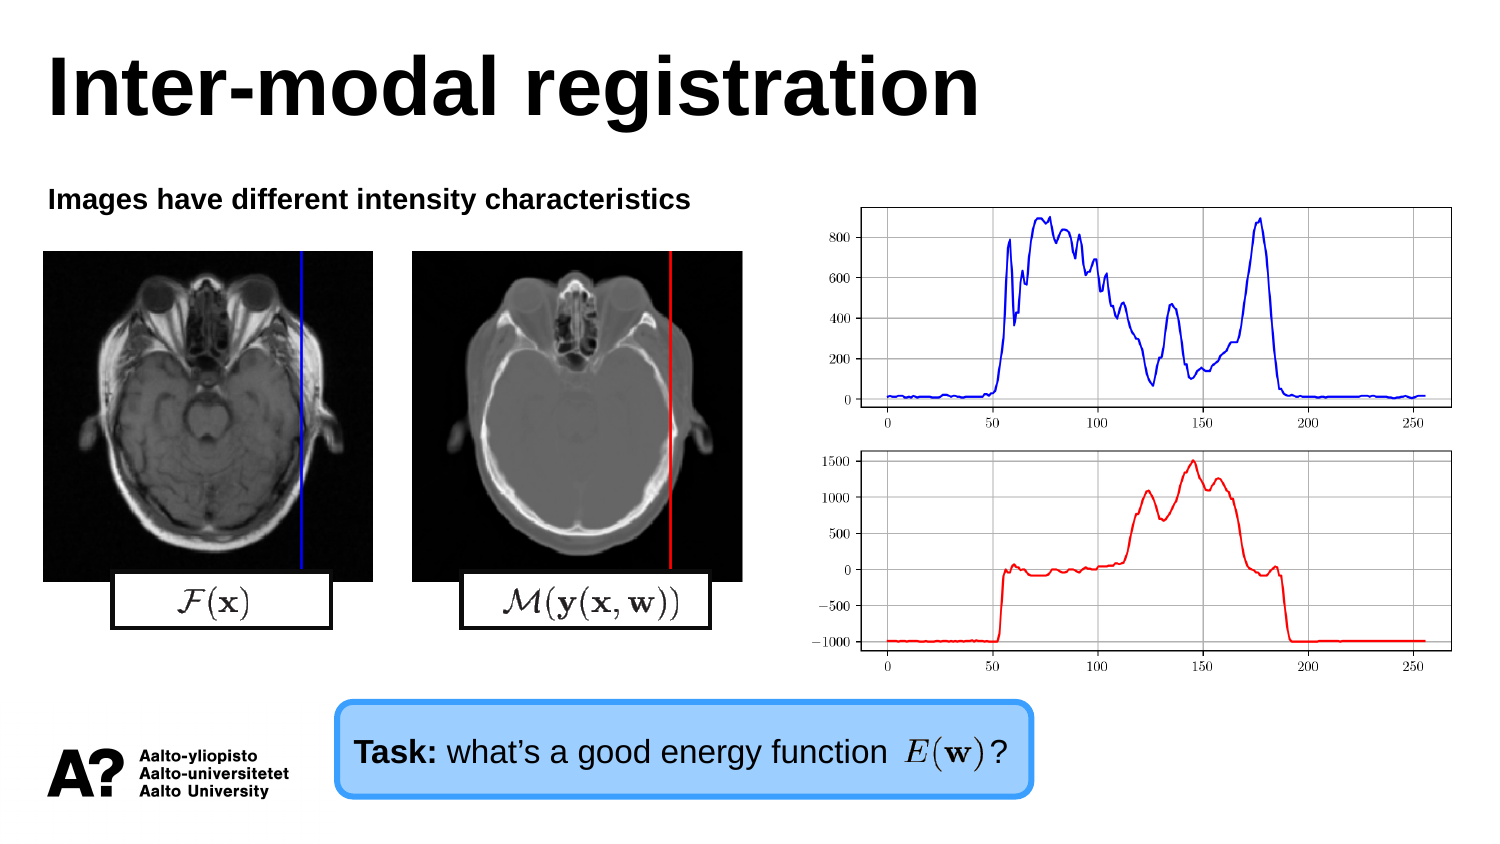

# Inter-modal registration
Images have different intensity characteristics
 Task: what’s a good energy function ?